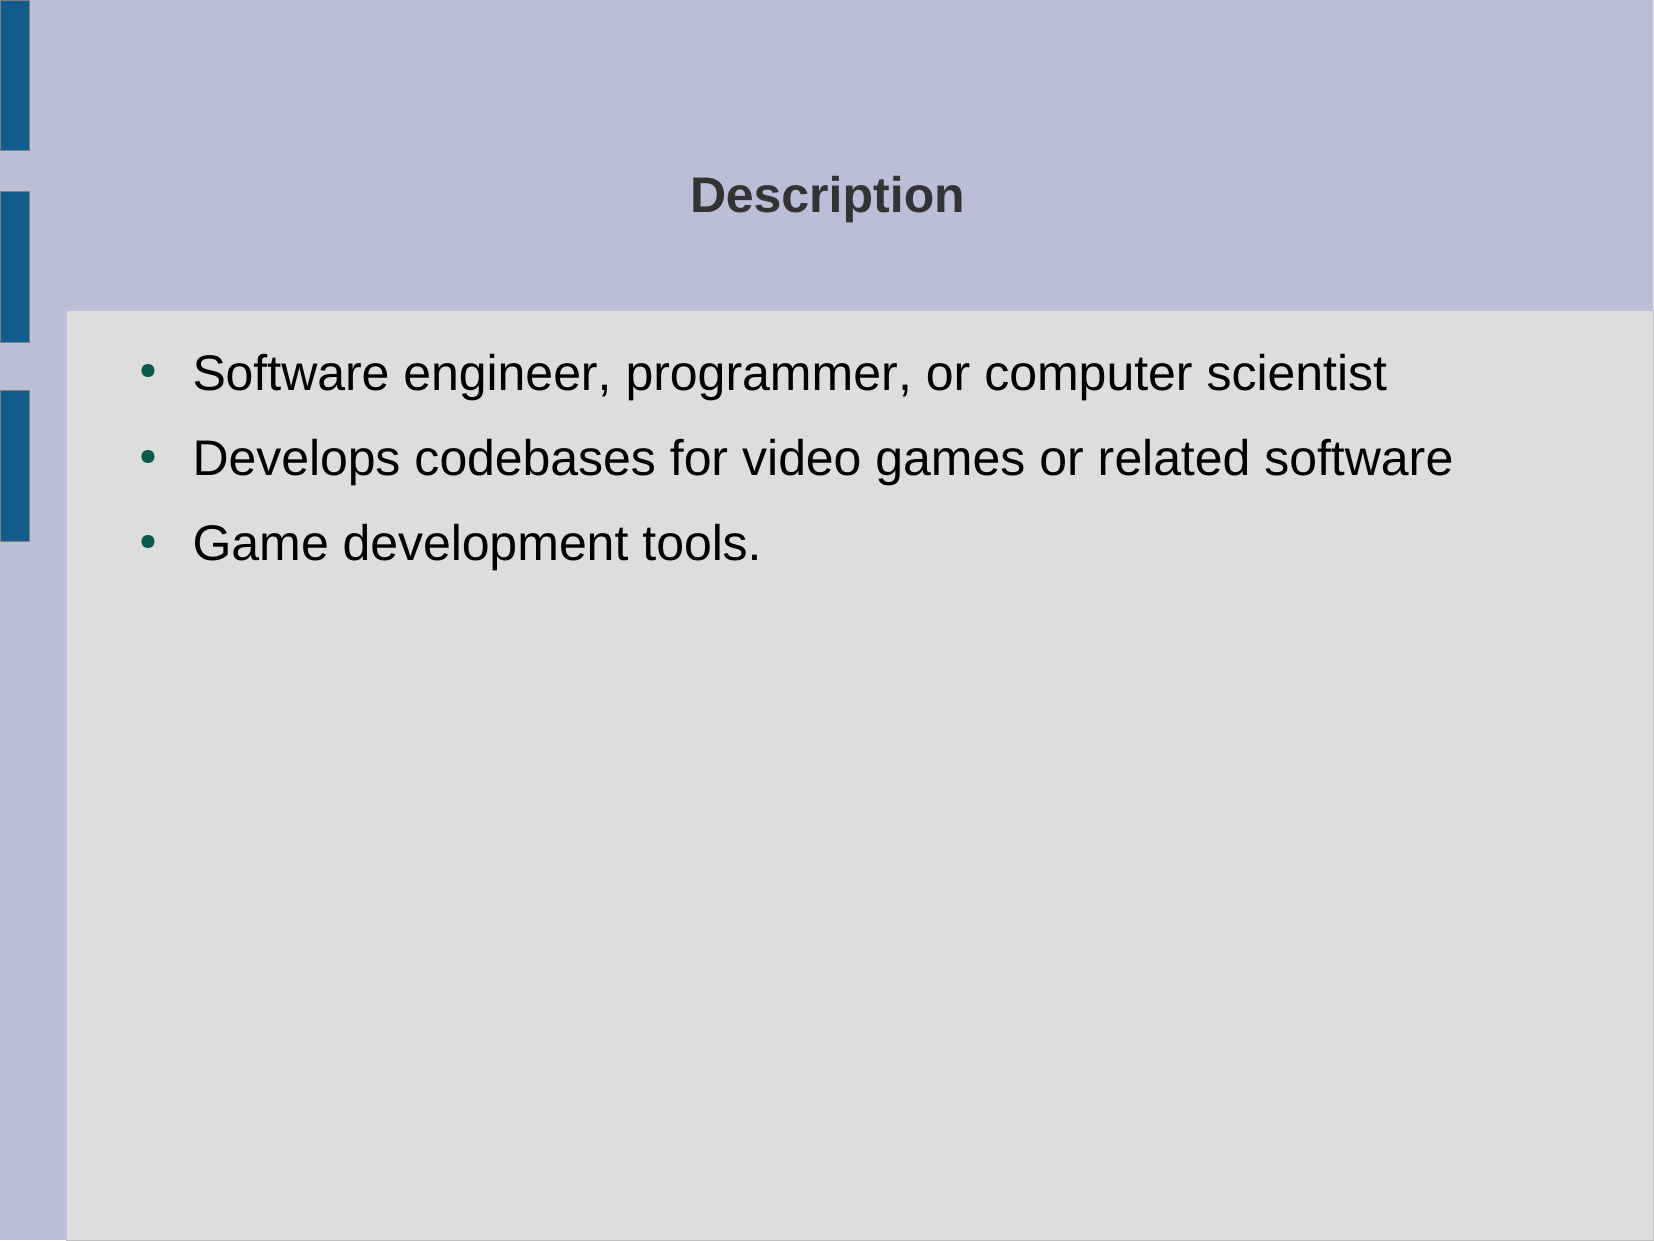

# Description
Software engineer, programmer, or computer scientist
Develops codebases for video games or related software
Game development tools.